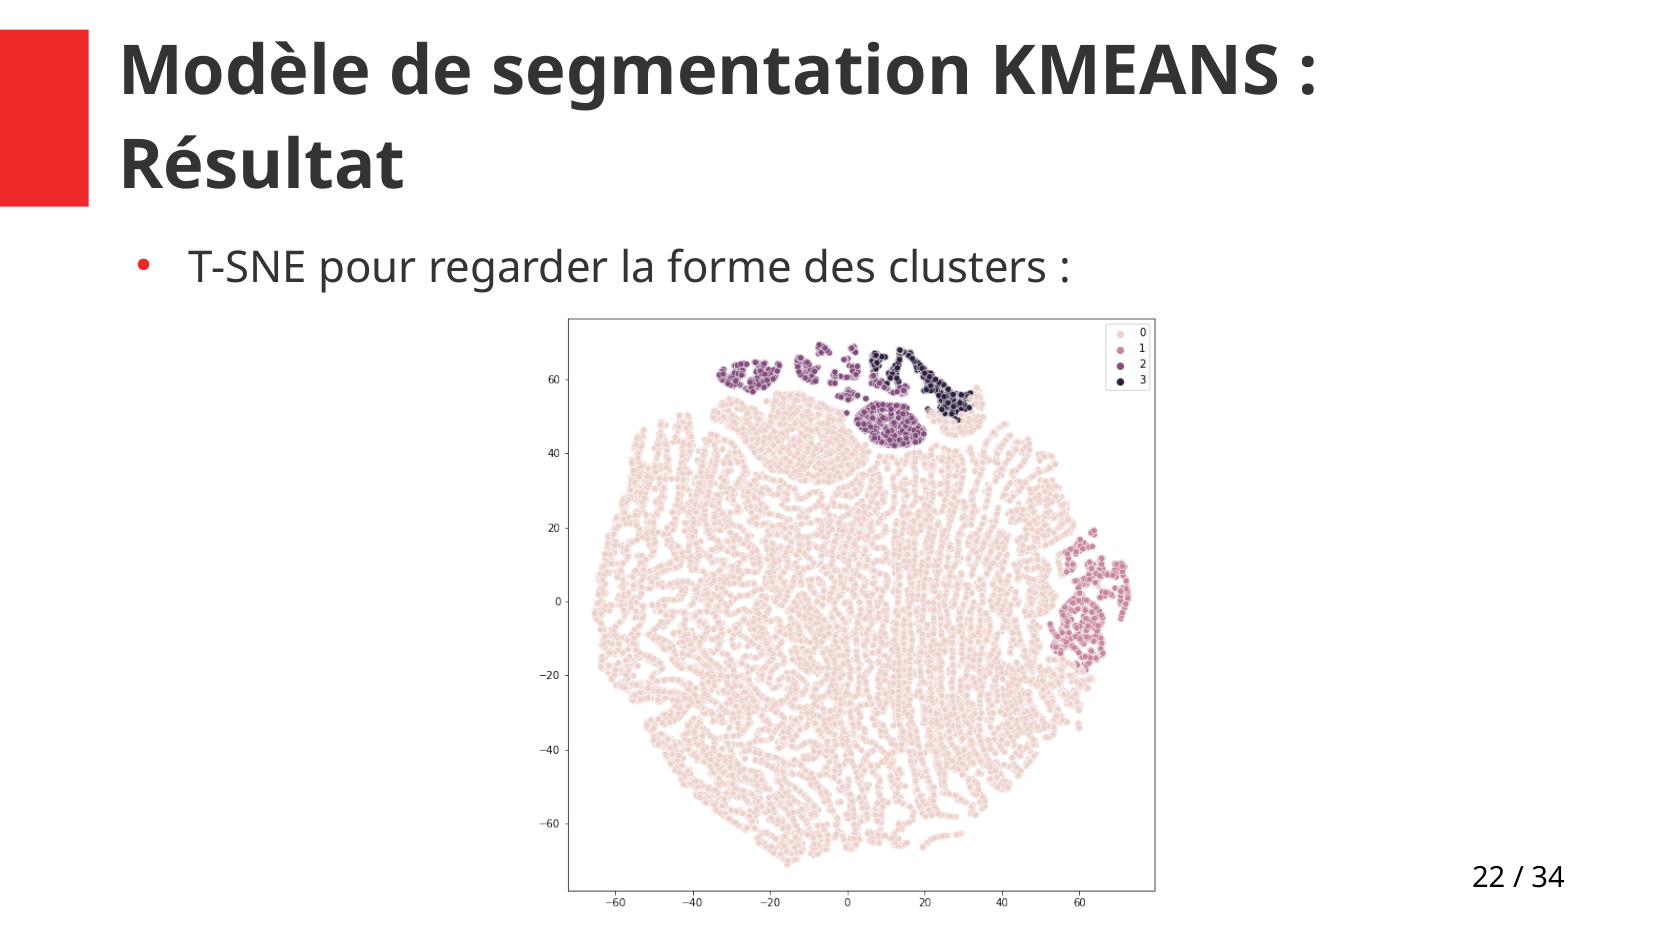

# Modèle de segmentation KMEANS : Résultat
T-SNE pour regarder la forme des clusters :
22